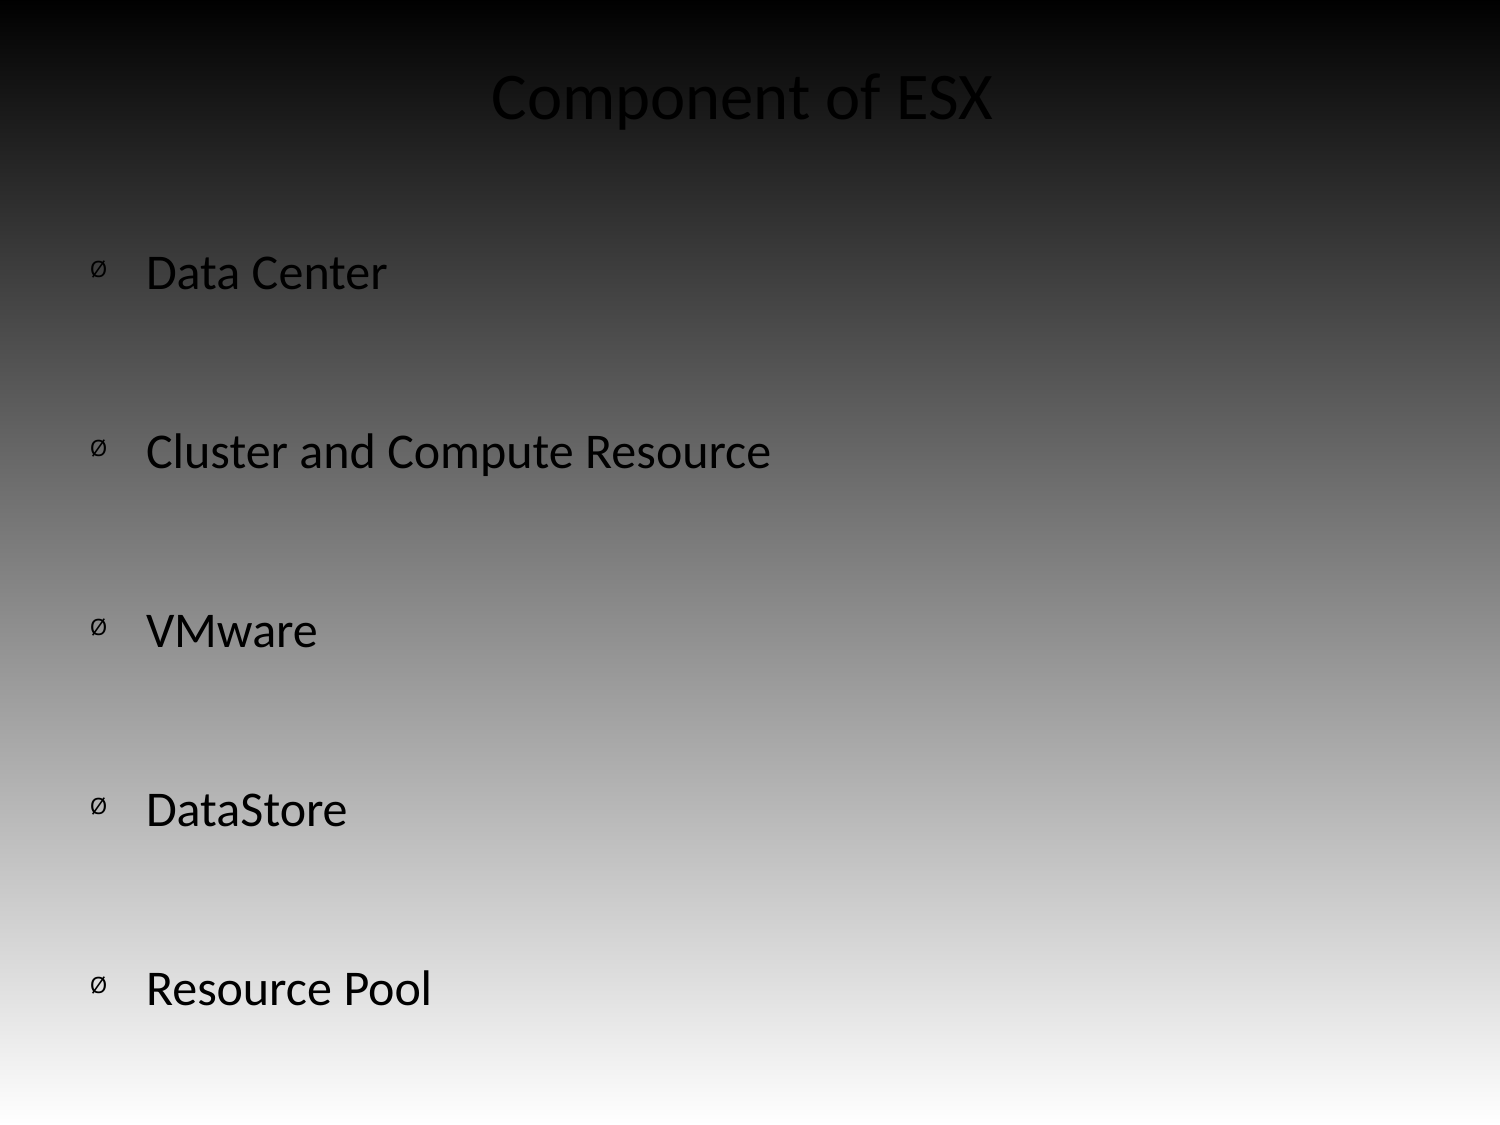

# Component of ESX
Data Center
Cluster and Compute Resource
VMware
DataStore
Resource Pool